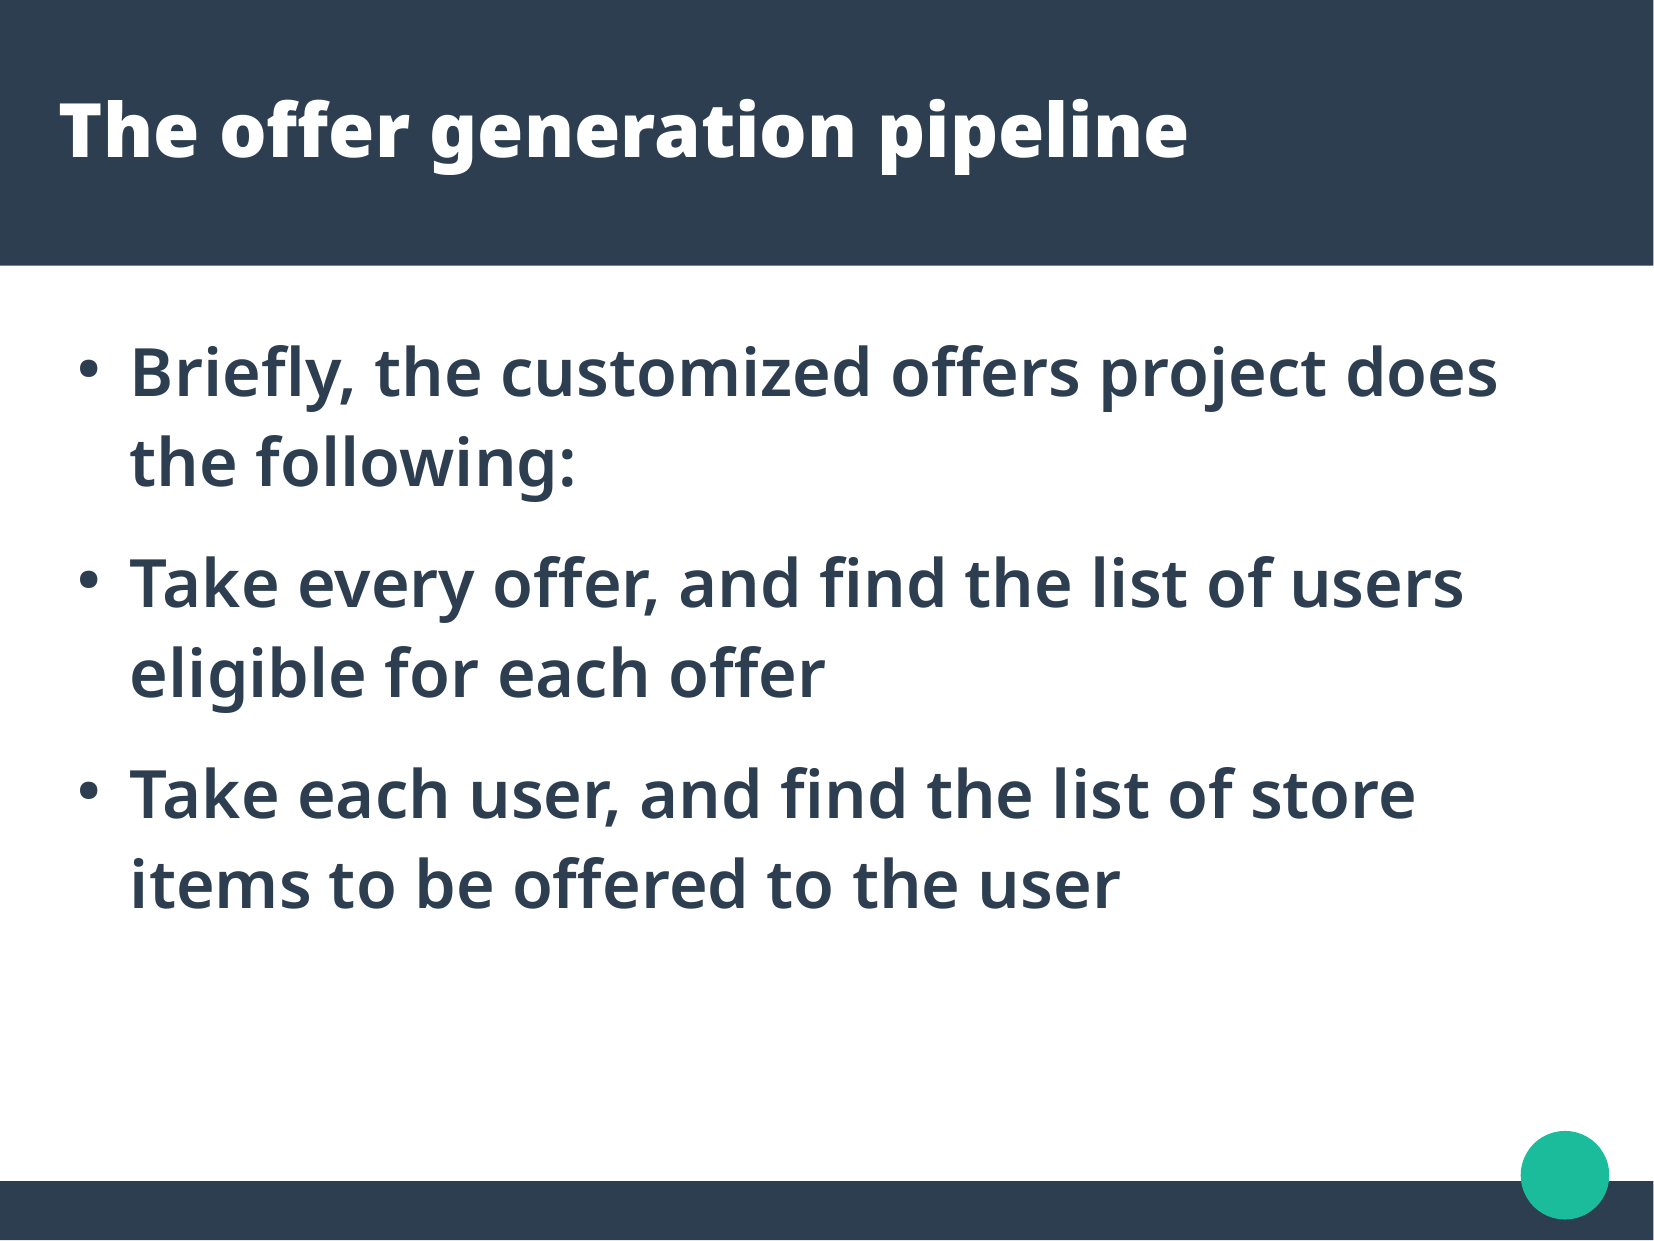

# The offer generation pipeline
Briefly, the customized offers project does the following:
Take every offer, and find the list of users eligible for each offer
Take each user, and find the list of store items to be offered to the user